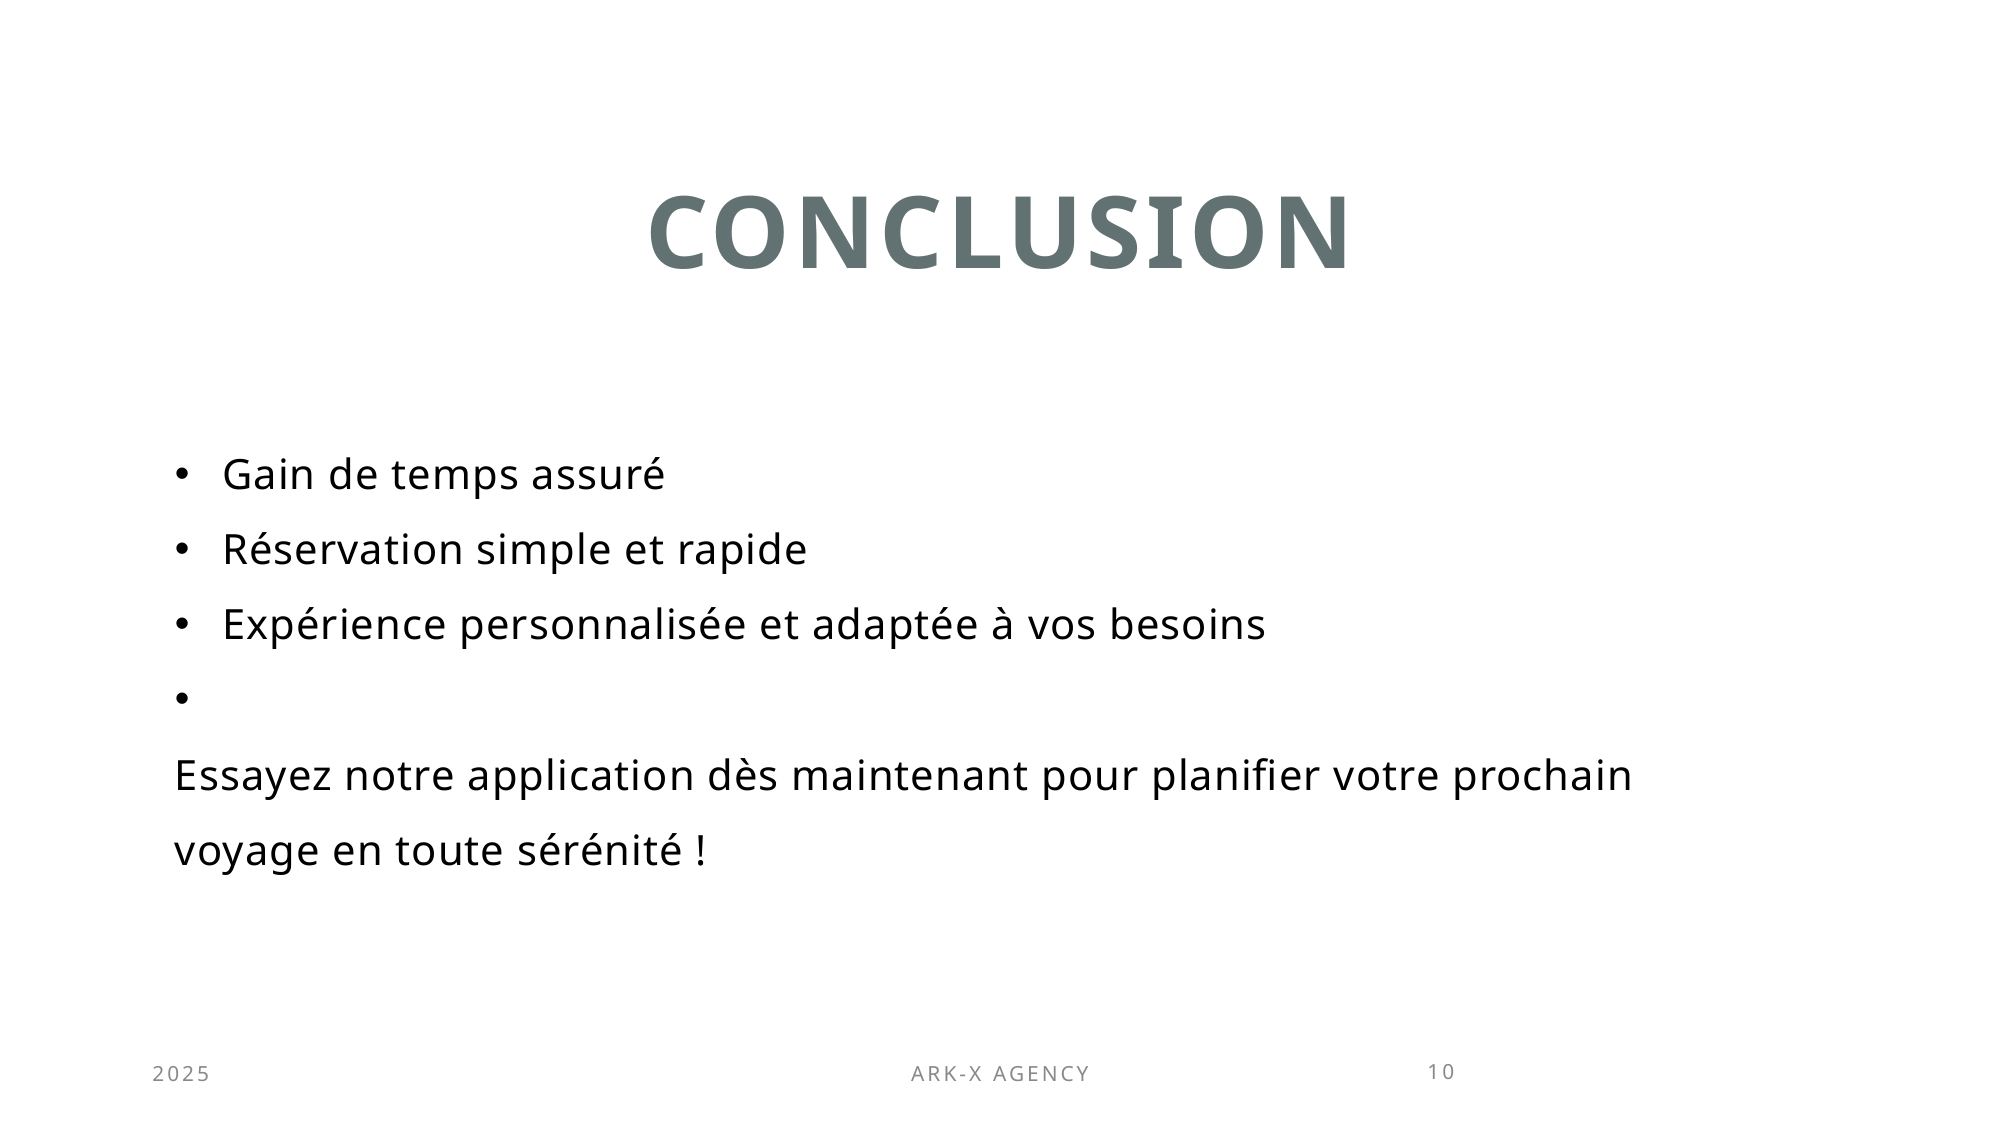

# Conclusion
Gain de temps assuré
Réservation simple et rapide
Expérience personnalisée et adaptée à vos besoins
Essayez notre application dès maintenant pour planifier votre prochain voyage en toute sérénité !
2025
Ark-x agency